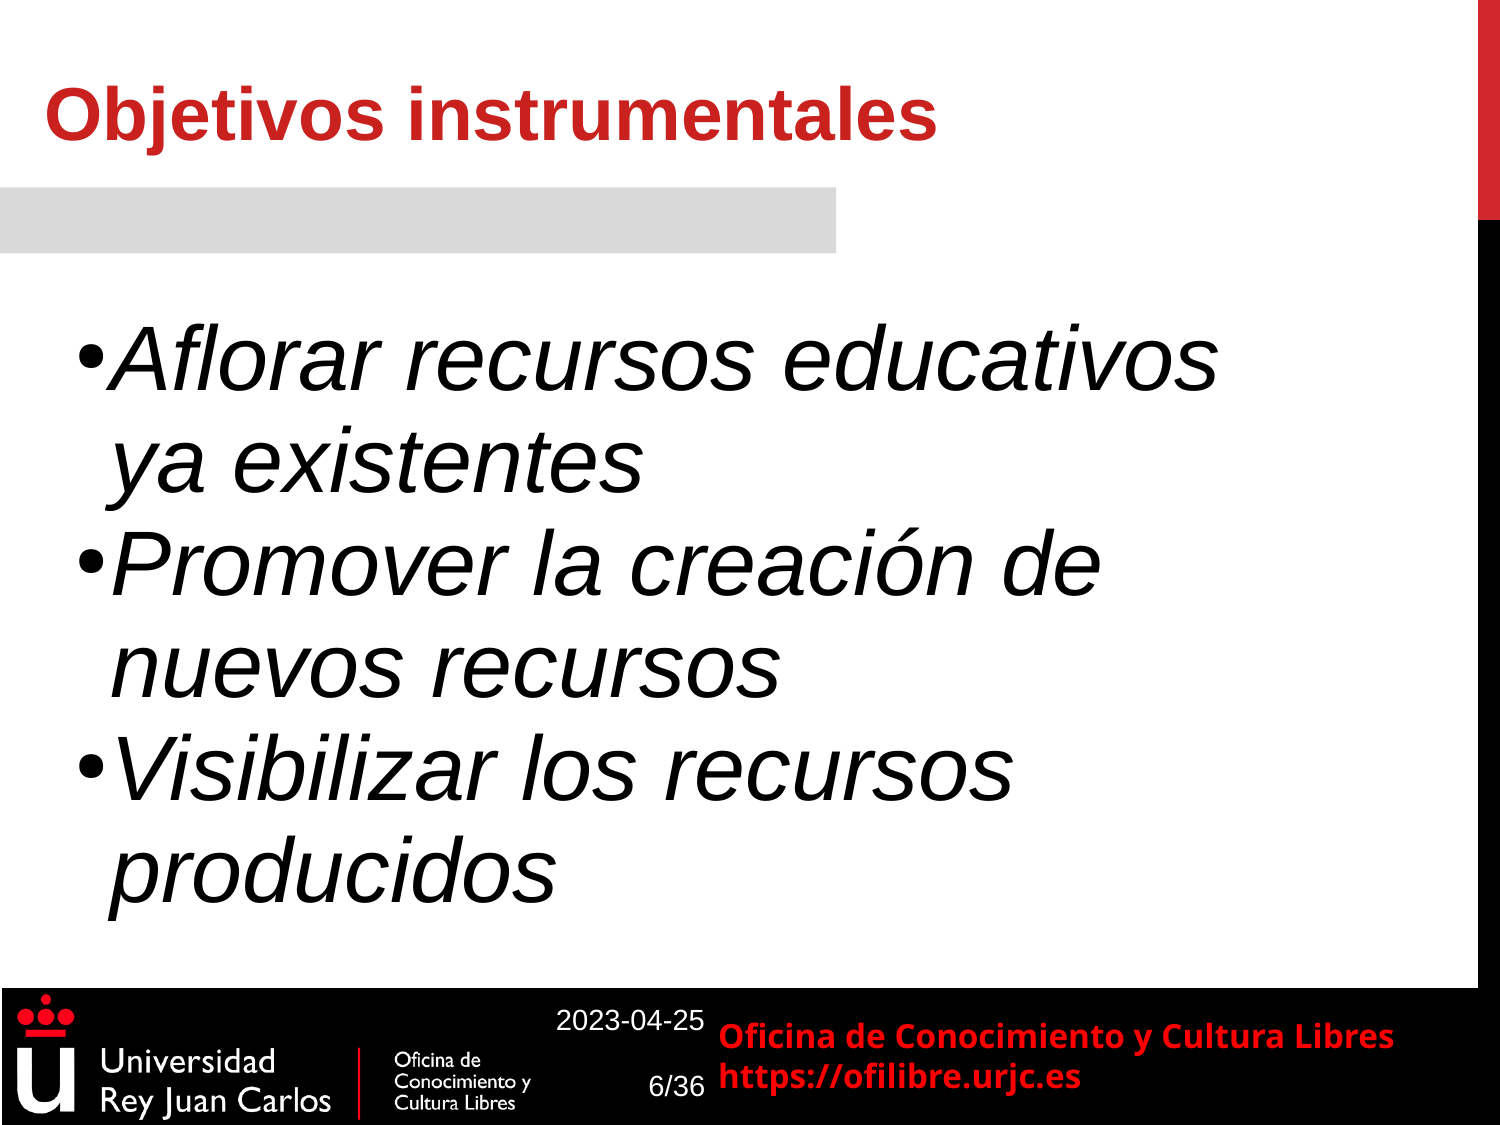

#
Objetivos instrumentales
Aflorar recursos educativos ya existentes
Promover la creación de nuevos recursos
Visibilizar los recursos producidos